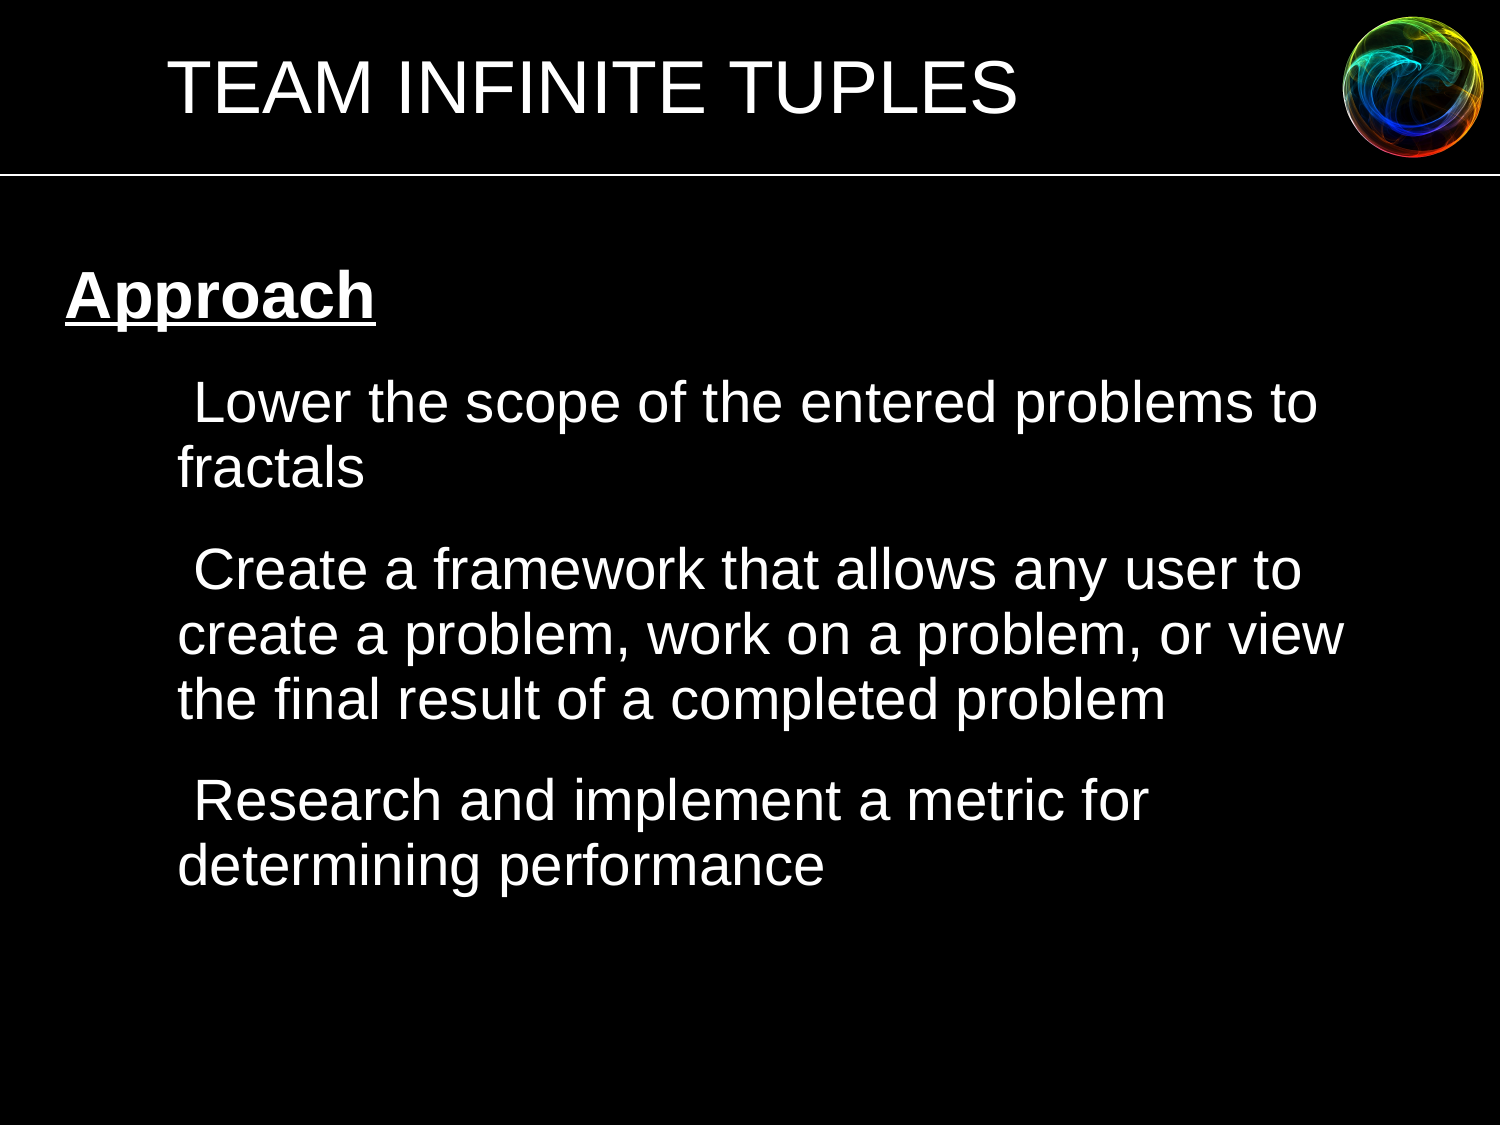

TEAM INFINITE TUPLES
Approach
 Lower the scope of the entered problems to fractals
 Create a framework that allows any user to create a problem, work on a problem, or view the final result of a completed problem
 Research and implement a metric for determining performance